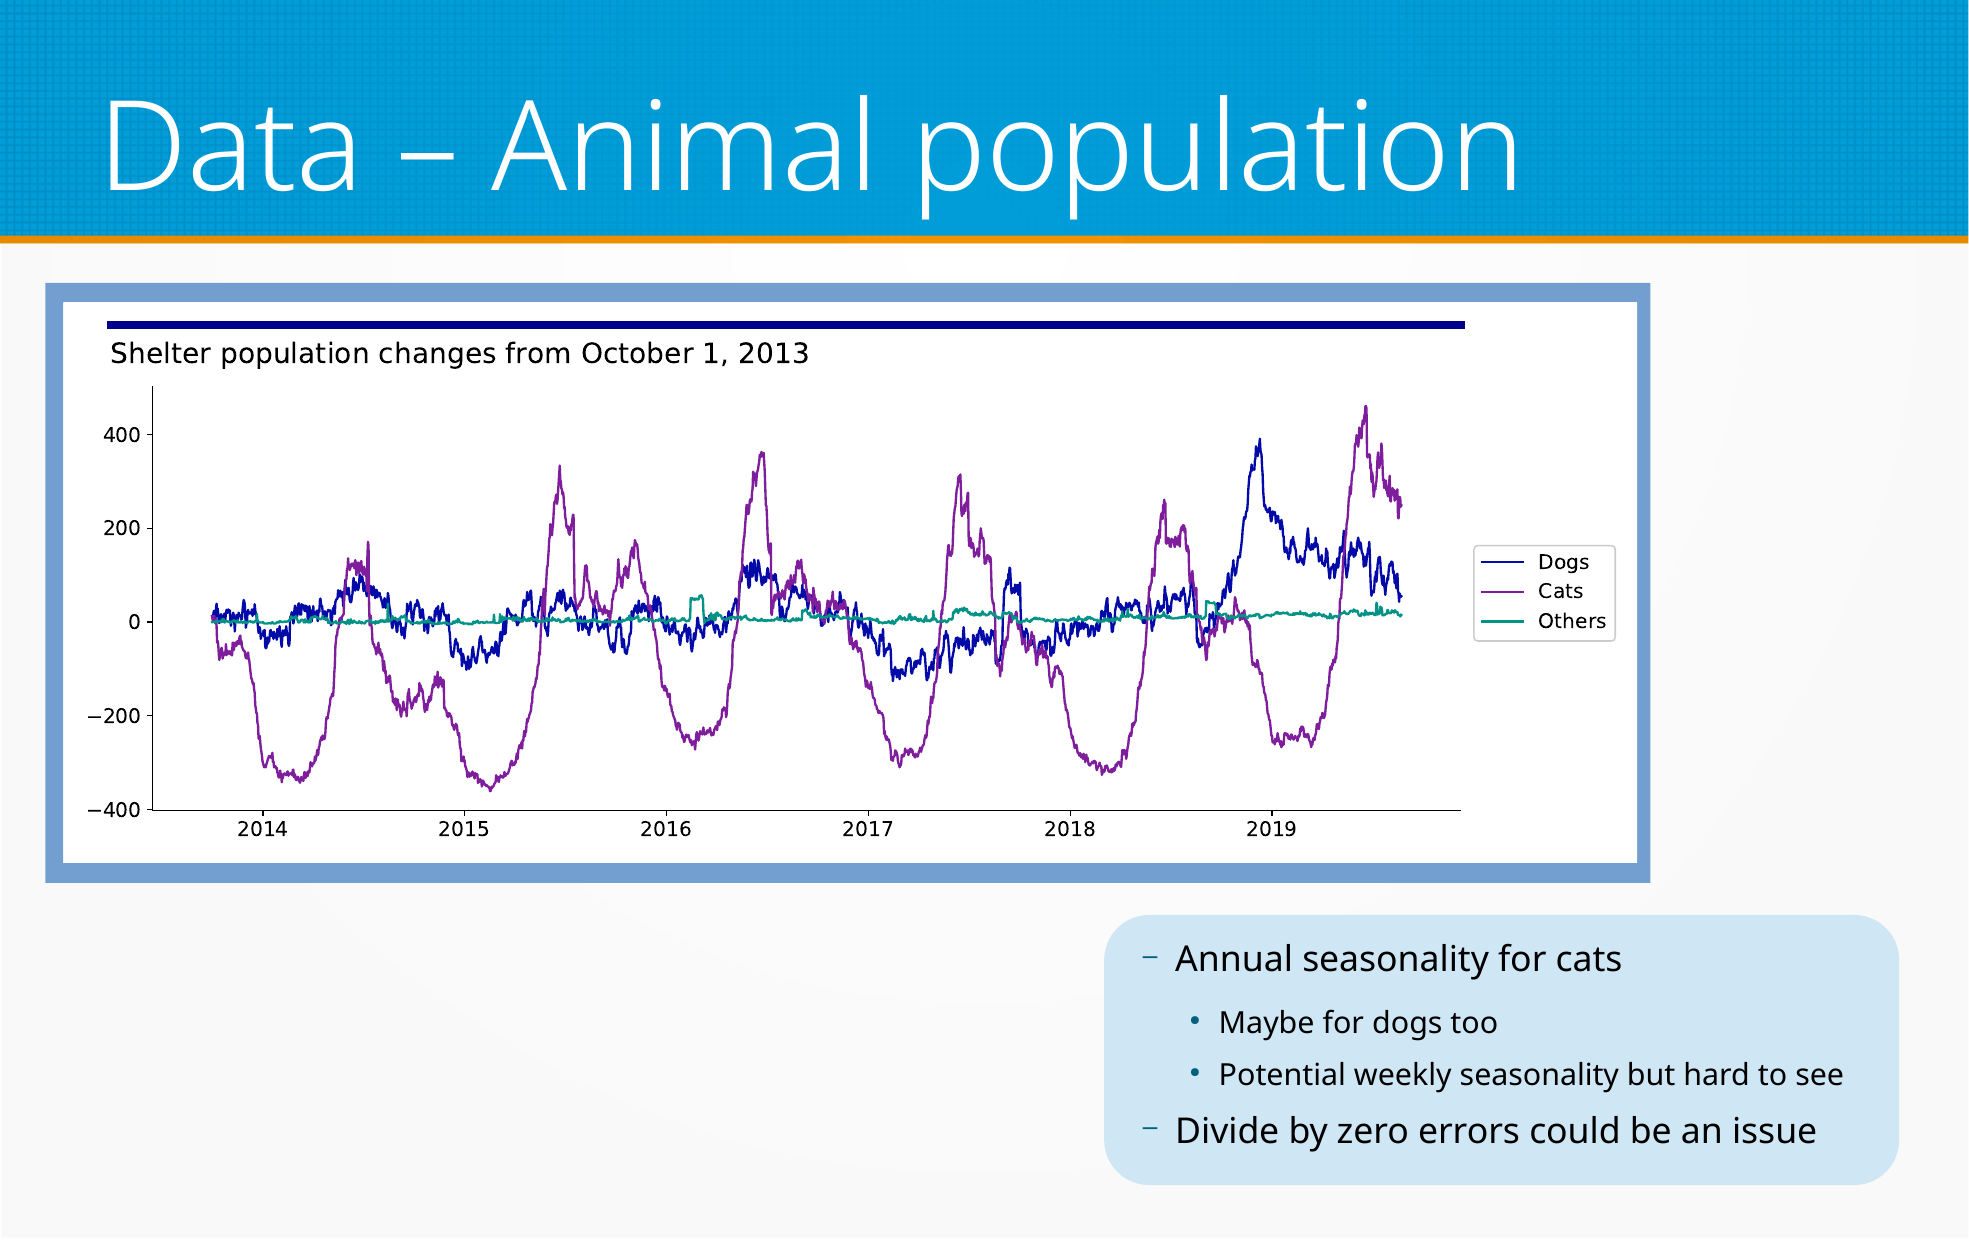

# Data – Animal population
Annual seasonality for cats
Maybe for dogs too
Potential weekly seasonality but hard to see
Divide by zero errors could be an issue